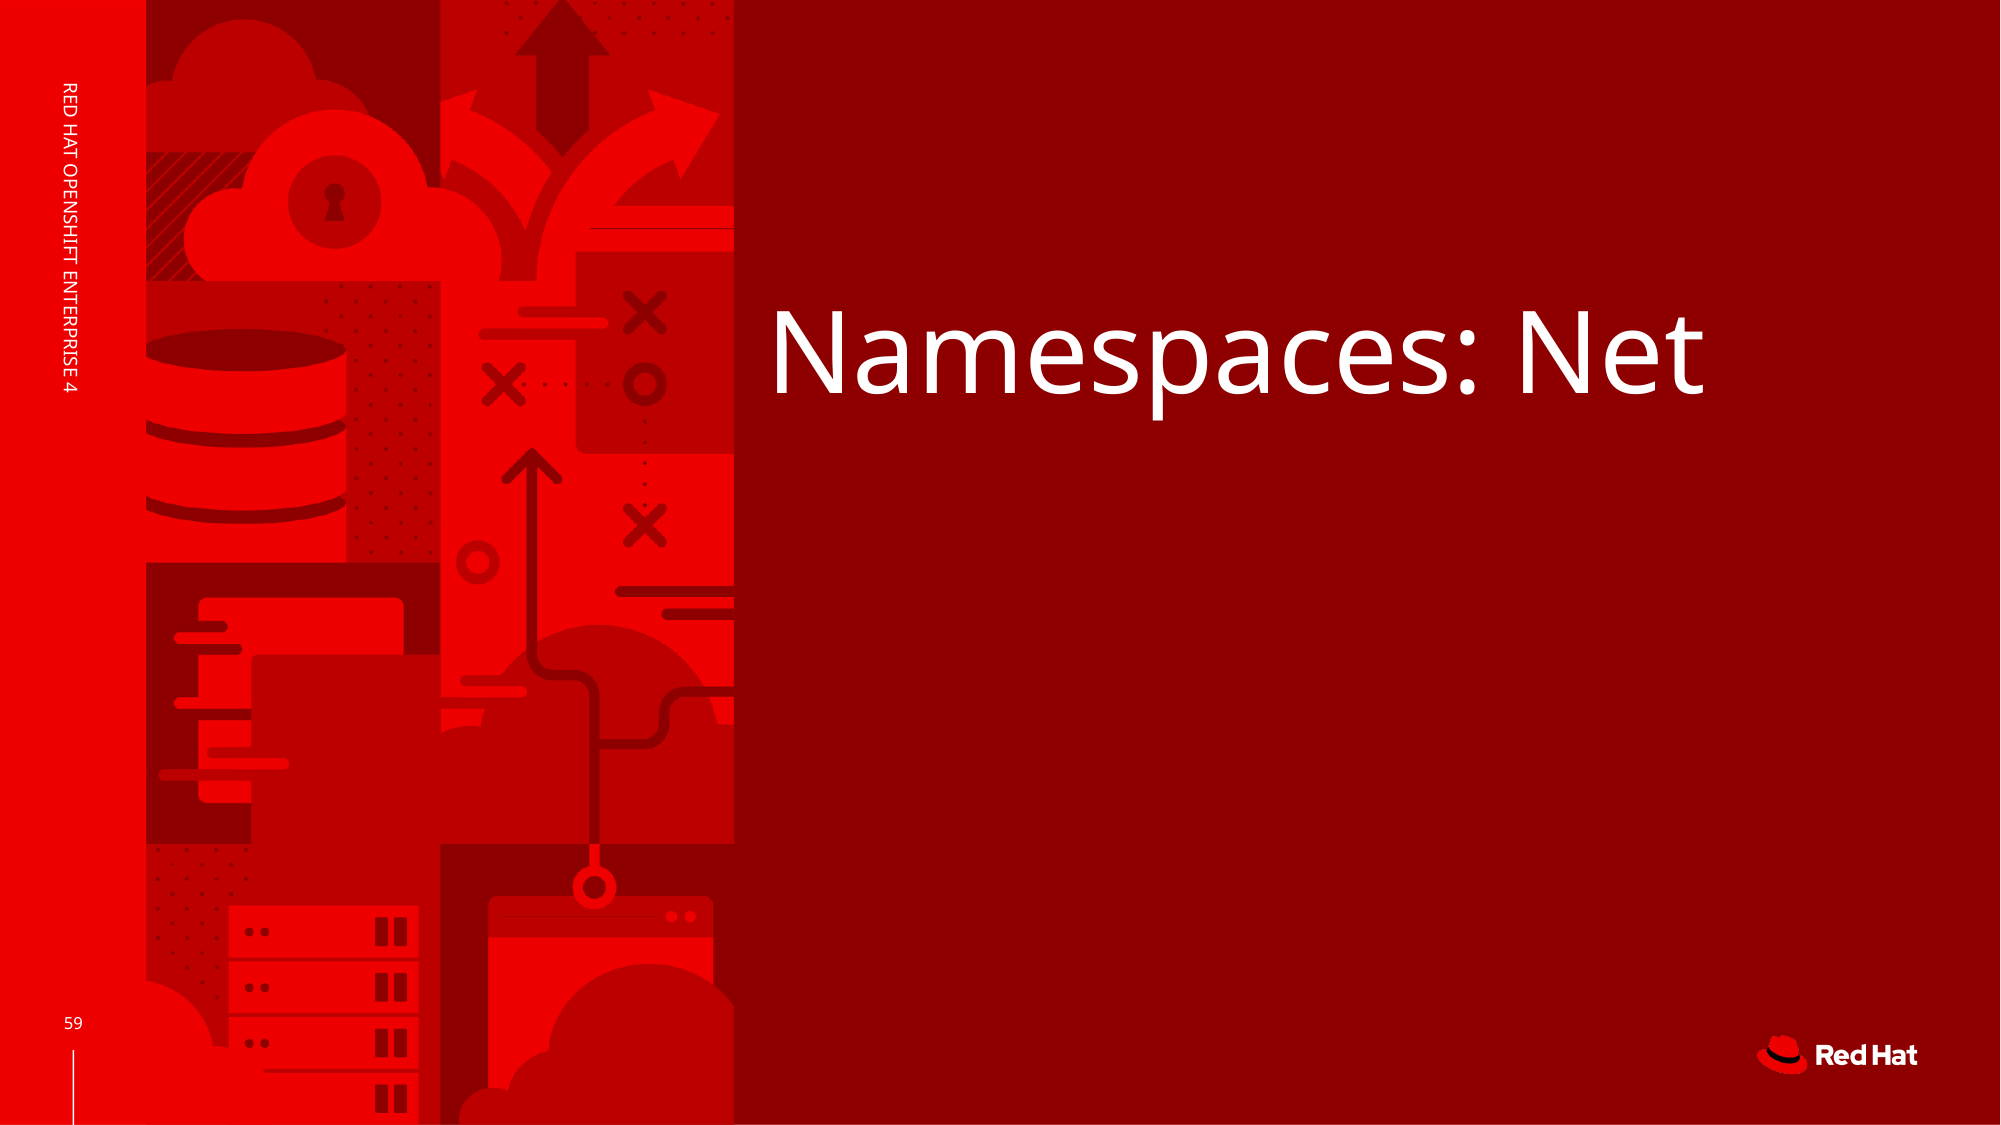

Namespaces: Net
# RED HAT OPENSHIFT ENTERPRISE 4